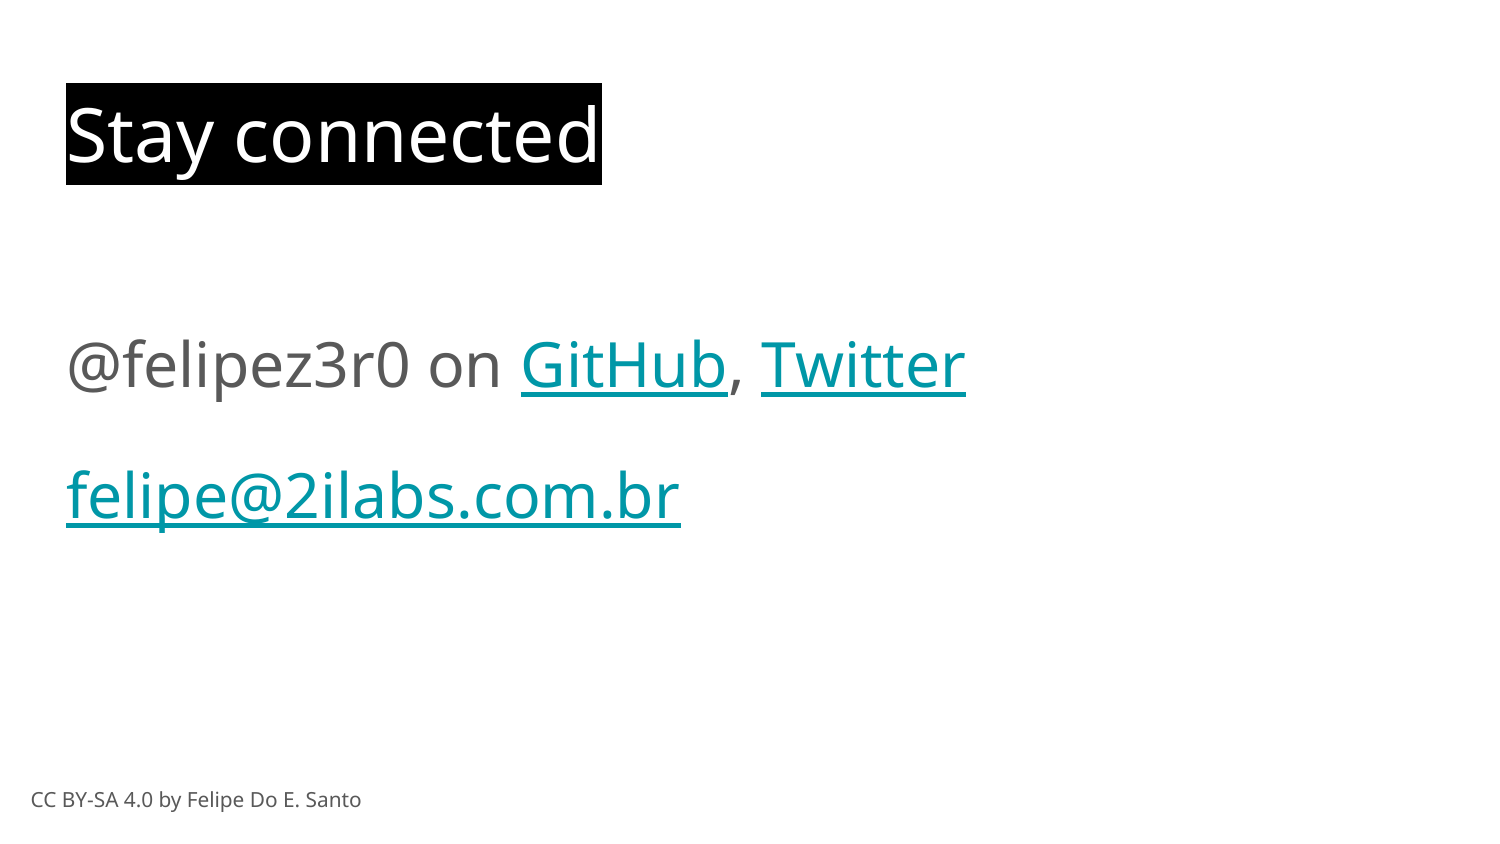

# Stay connected
@felipez3r0 on GitHub, Twitter
felipe@2ilabs.com.br
CC BY-SA 4.0 by Felipe Do E. Santo